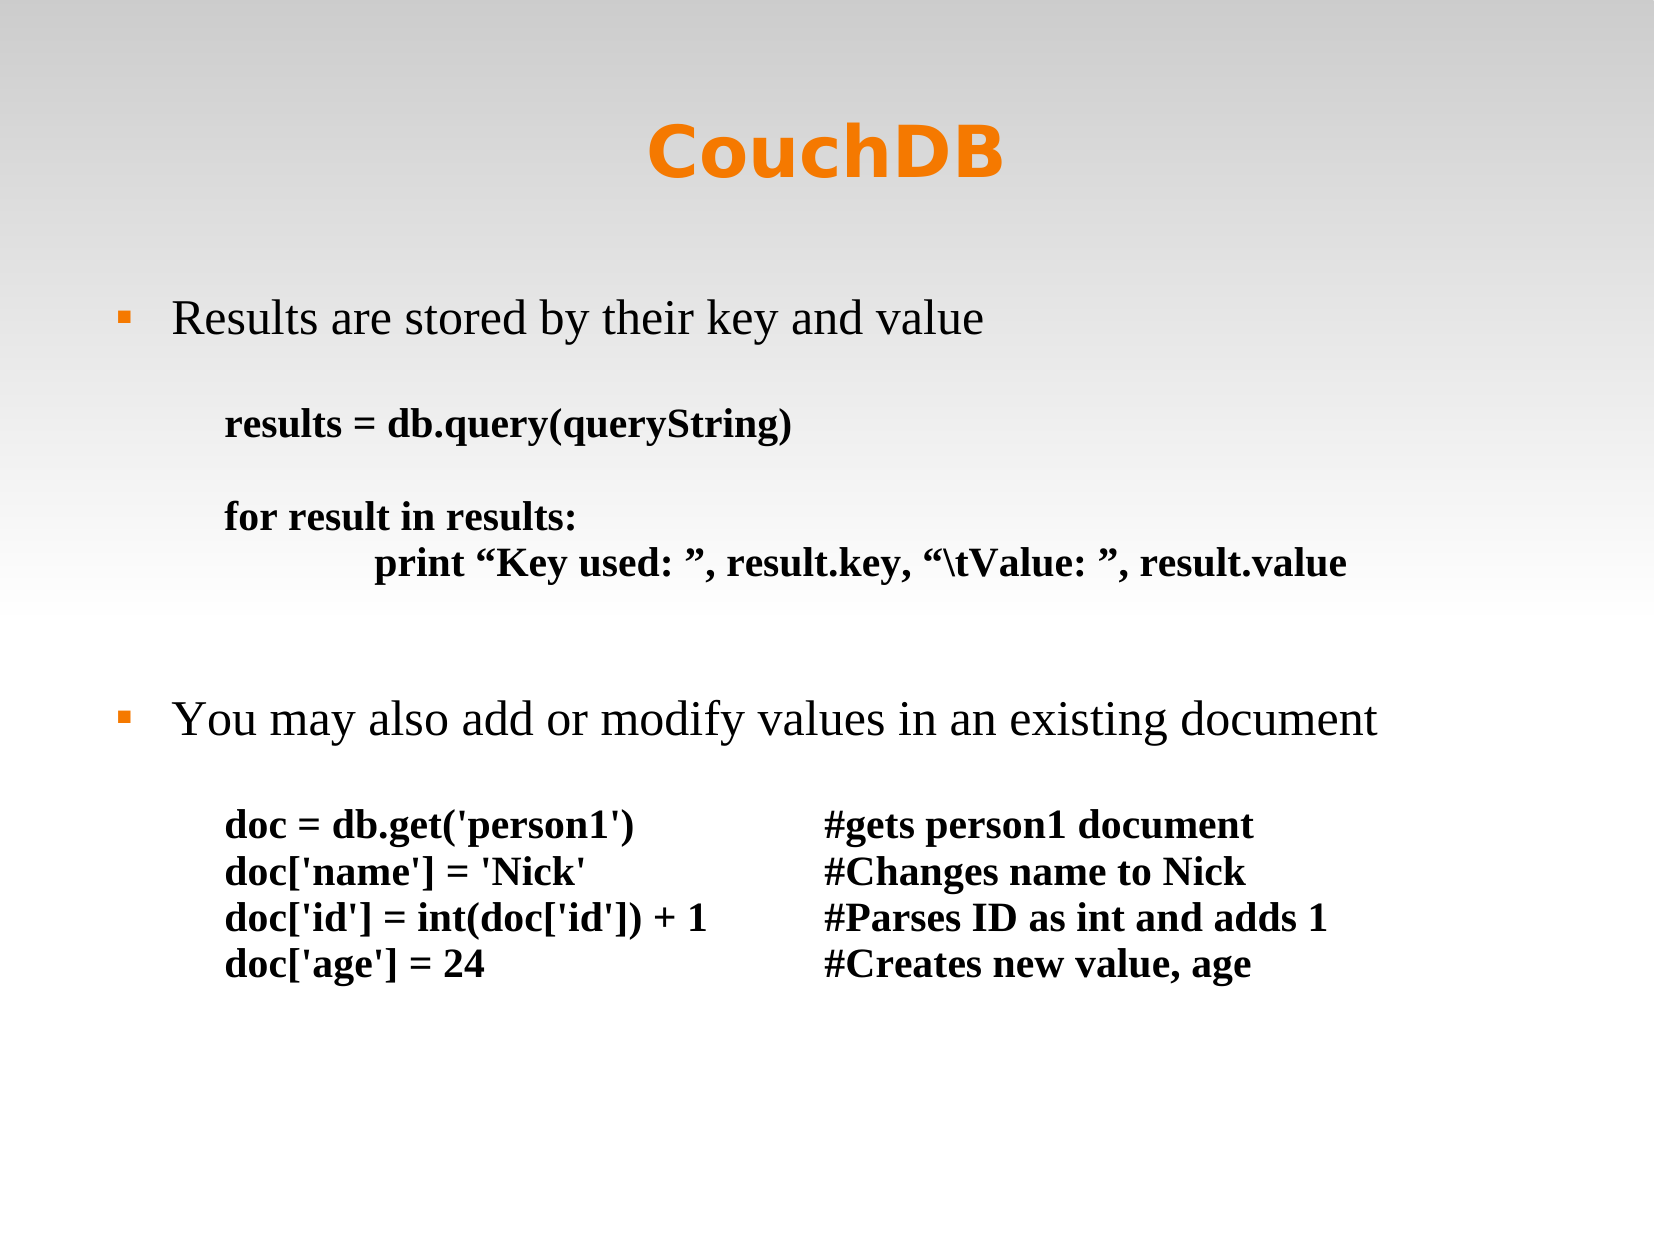

# CouchDB
Results are stored by their key and value
results = db.query(queryString)
for result in results:
		print “Key used: ”, result.key, “\tValue: ”, result.value
You may also add or modify values in an existing document
doc = db.get('person1')			#gets person1 document
doc['name'] = 'Nick'				#Changes name to Nick
doc['id'] = int(doc['id']) + 1		#Parses ID as int and adds 1
doc['age'] = 24					#Creates new value, age